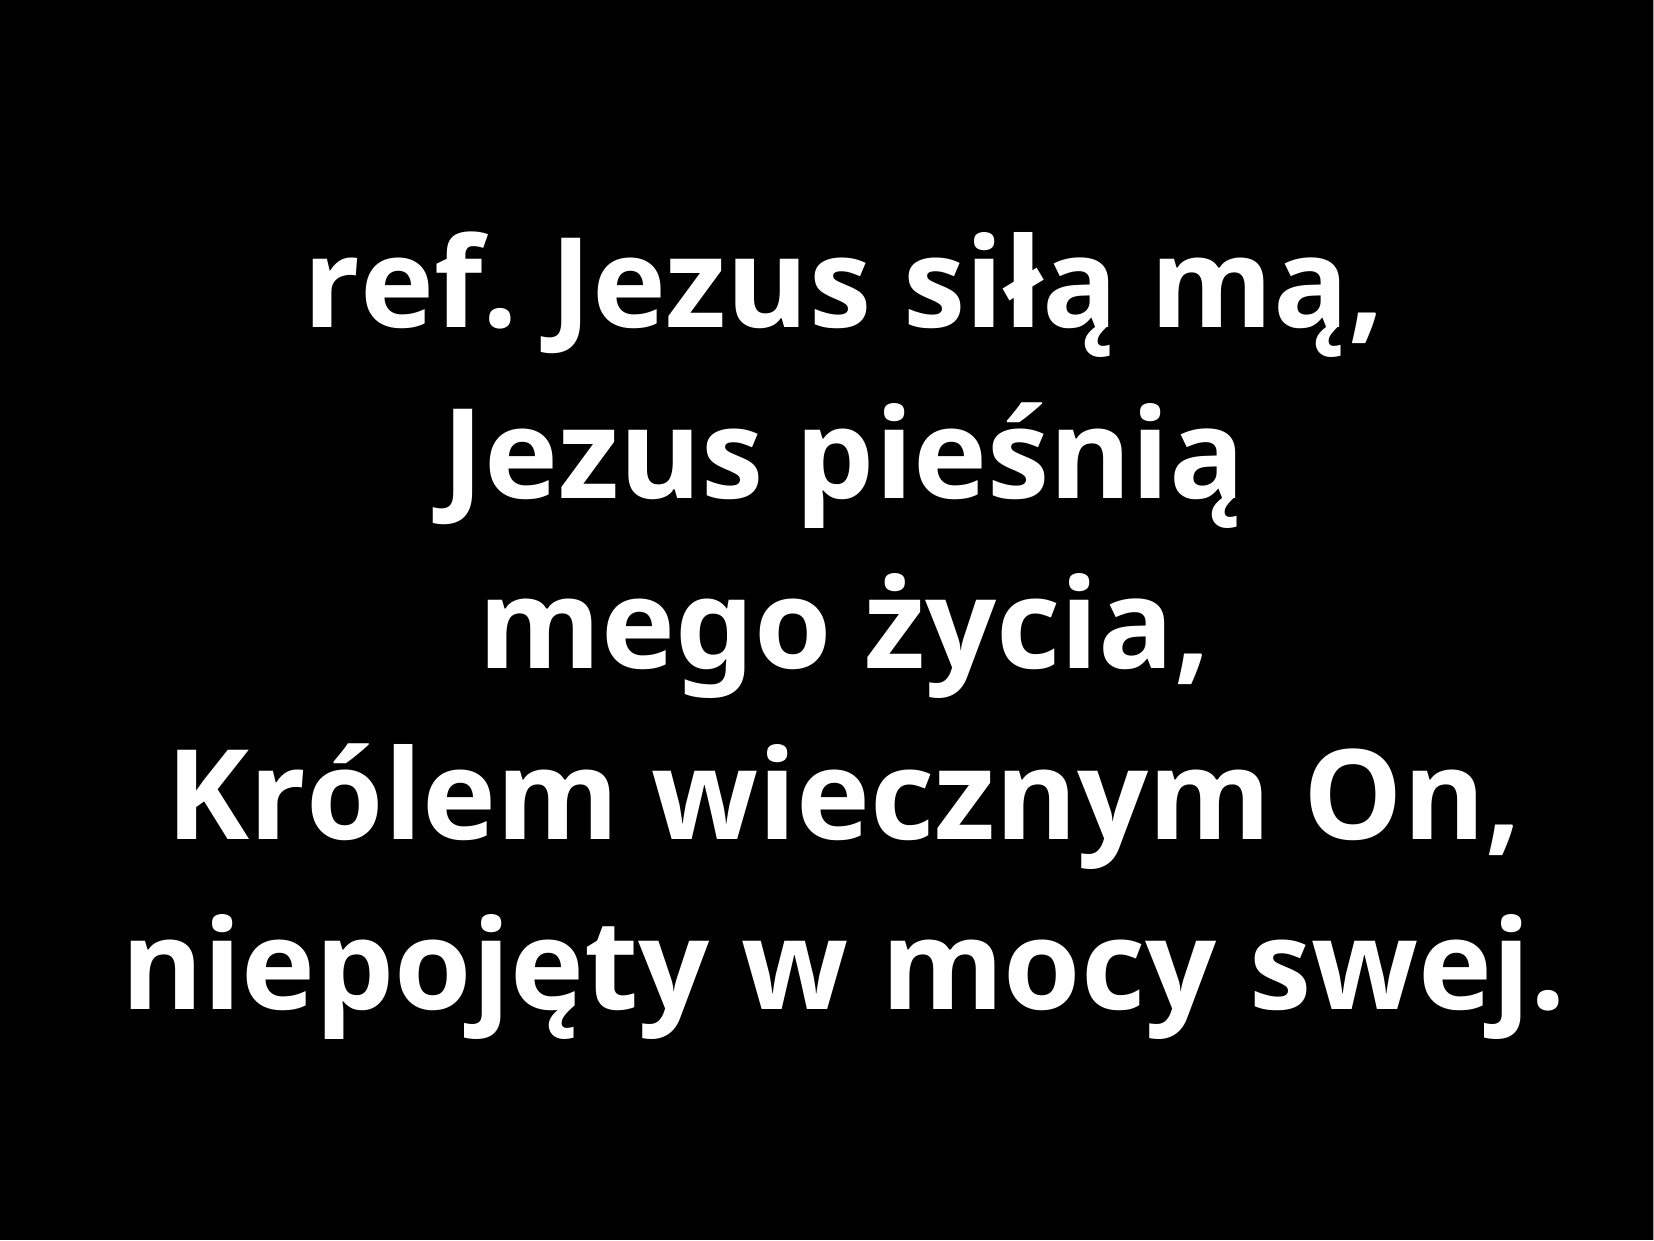

# ref. Jezus siłą mą,
Jezus pieśnią
mego życia,
Królem wiecznym On,
niepojęty w mocy swej.